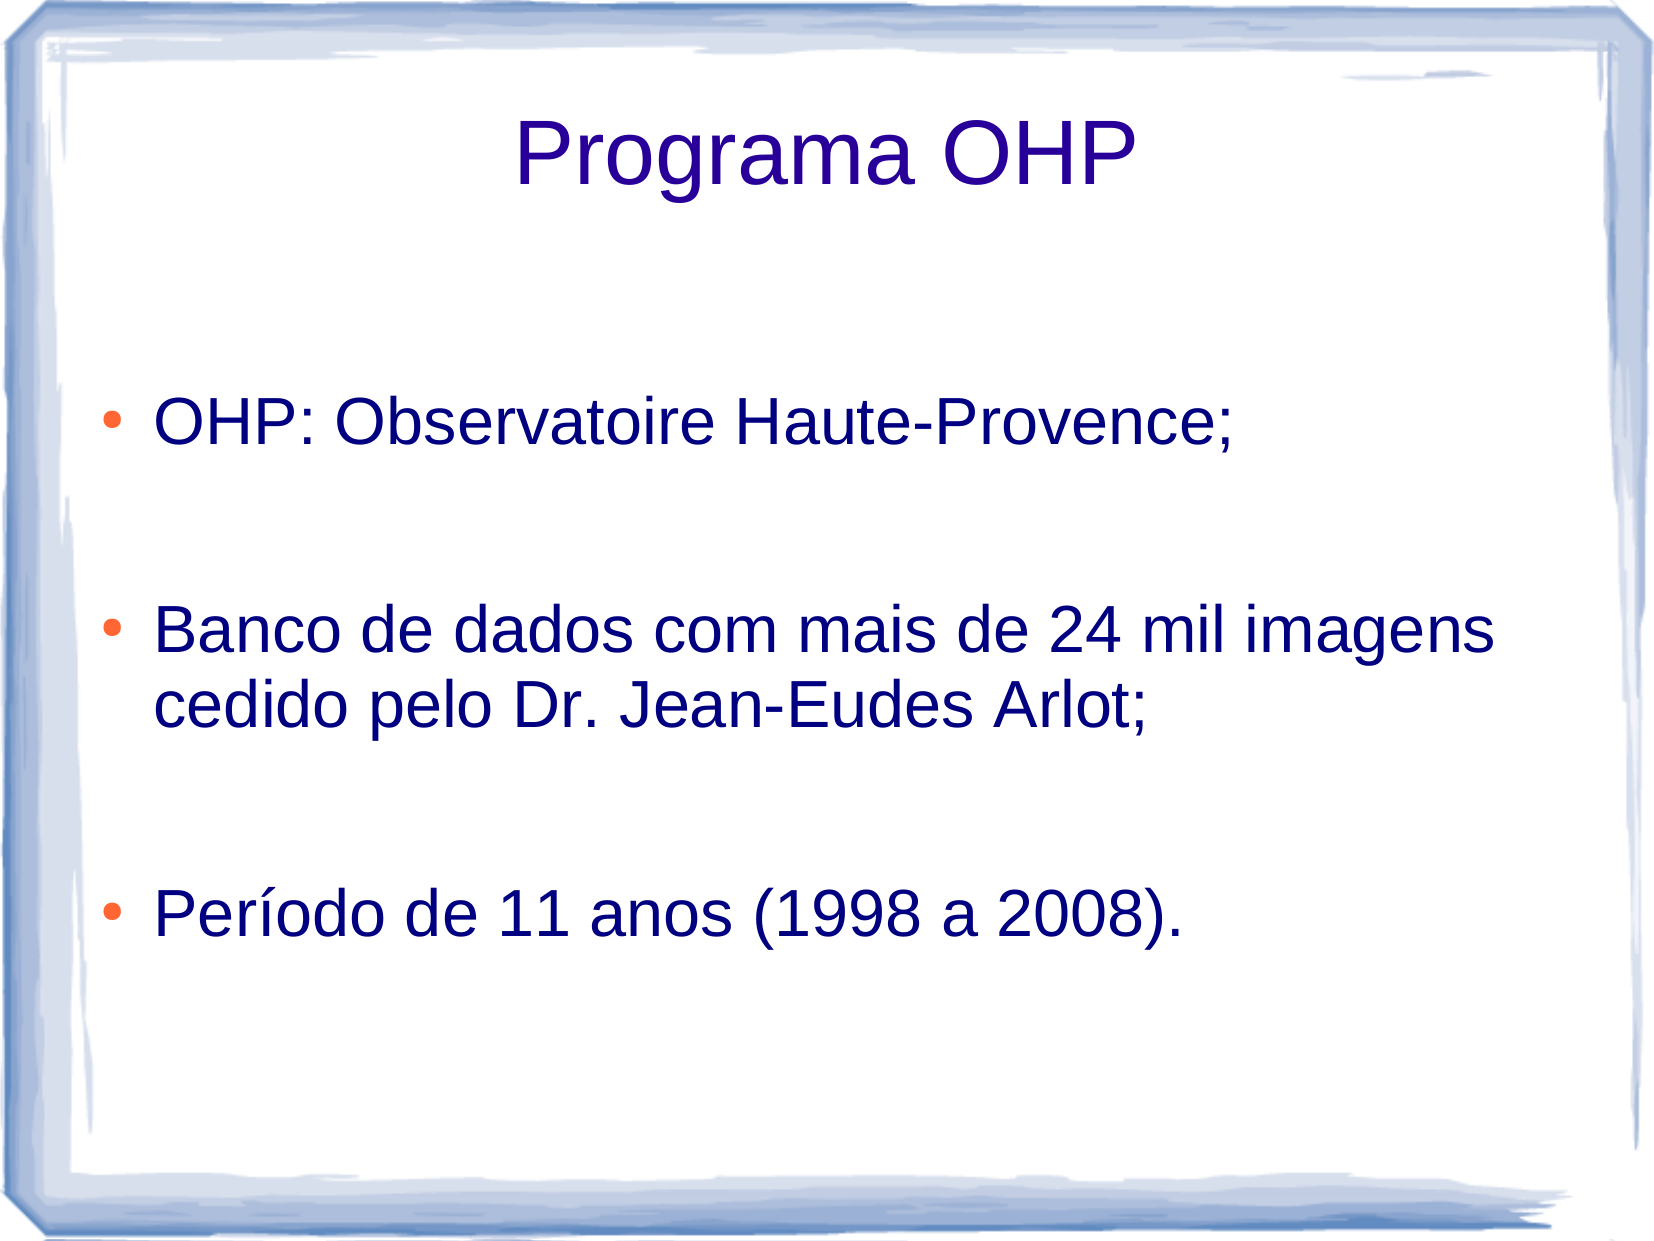

# Programa OHP
OHP: Observatoire Haute-Provence;
Banco de dados com mais de 24 mil imagens cedido pelo Dr. Jean-Eudes Arlot;
Período de 11 anos (1998 a 2008).